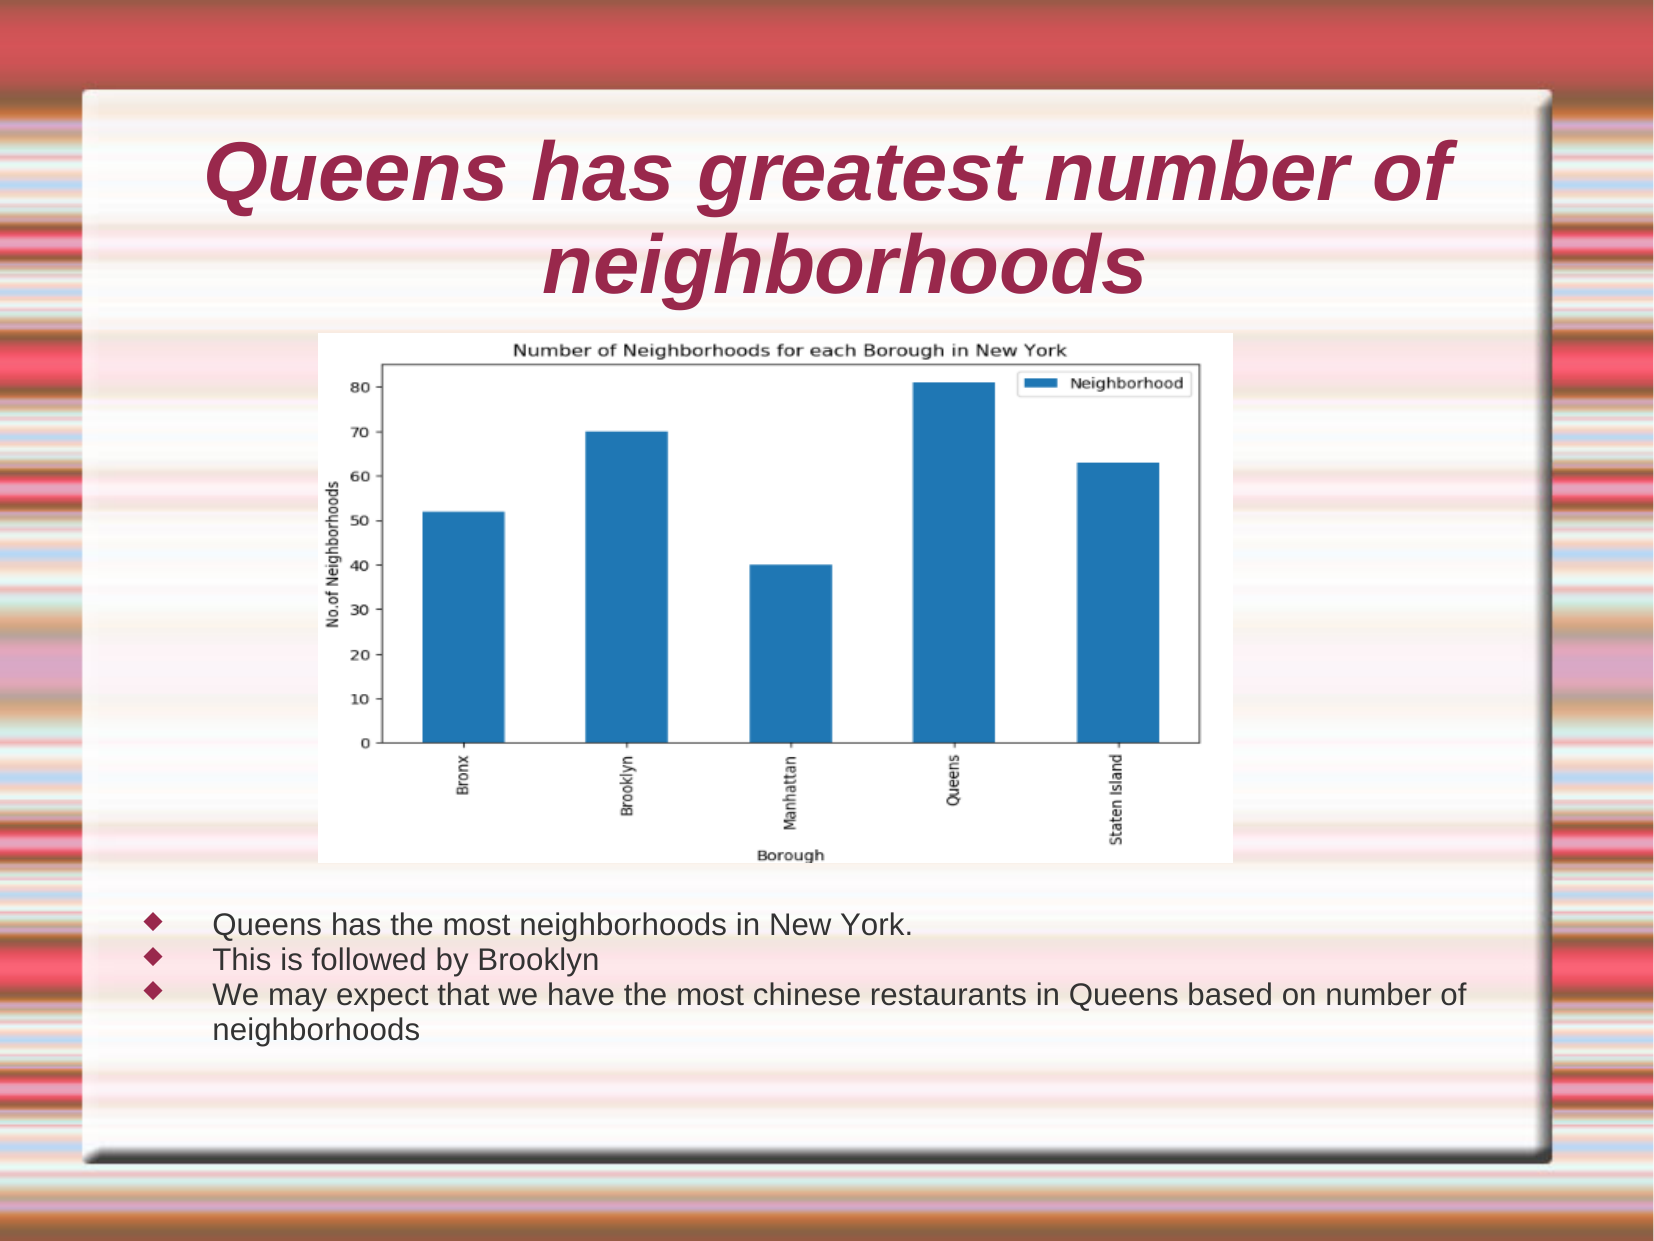

# Queens has greatest number of neighborhoods
Queens has the most neighborhoods in New York.
This is followed by Brooklyn
We may expect that we have the most chinese restaurants in Queens based on number of neighborhoods